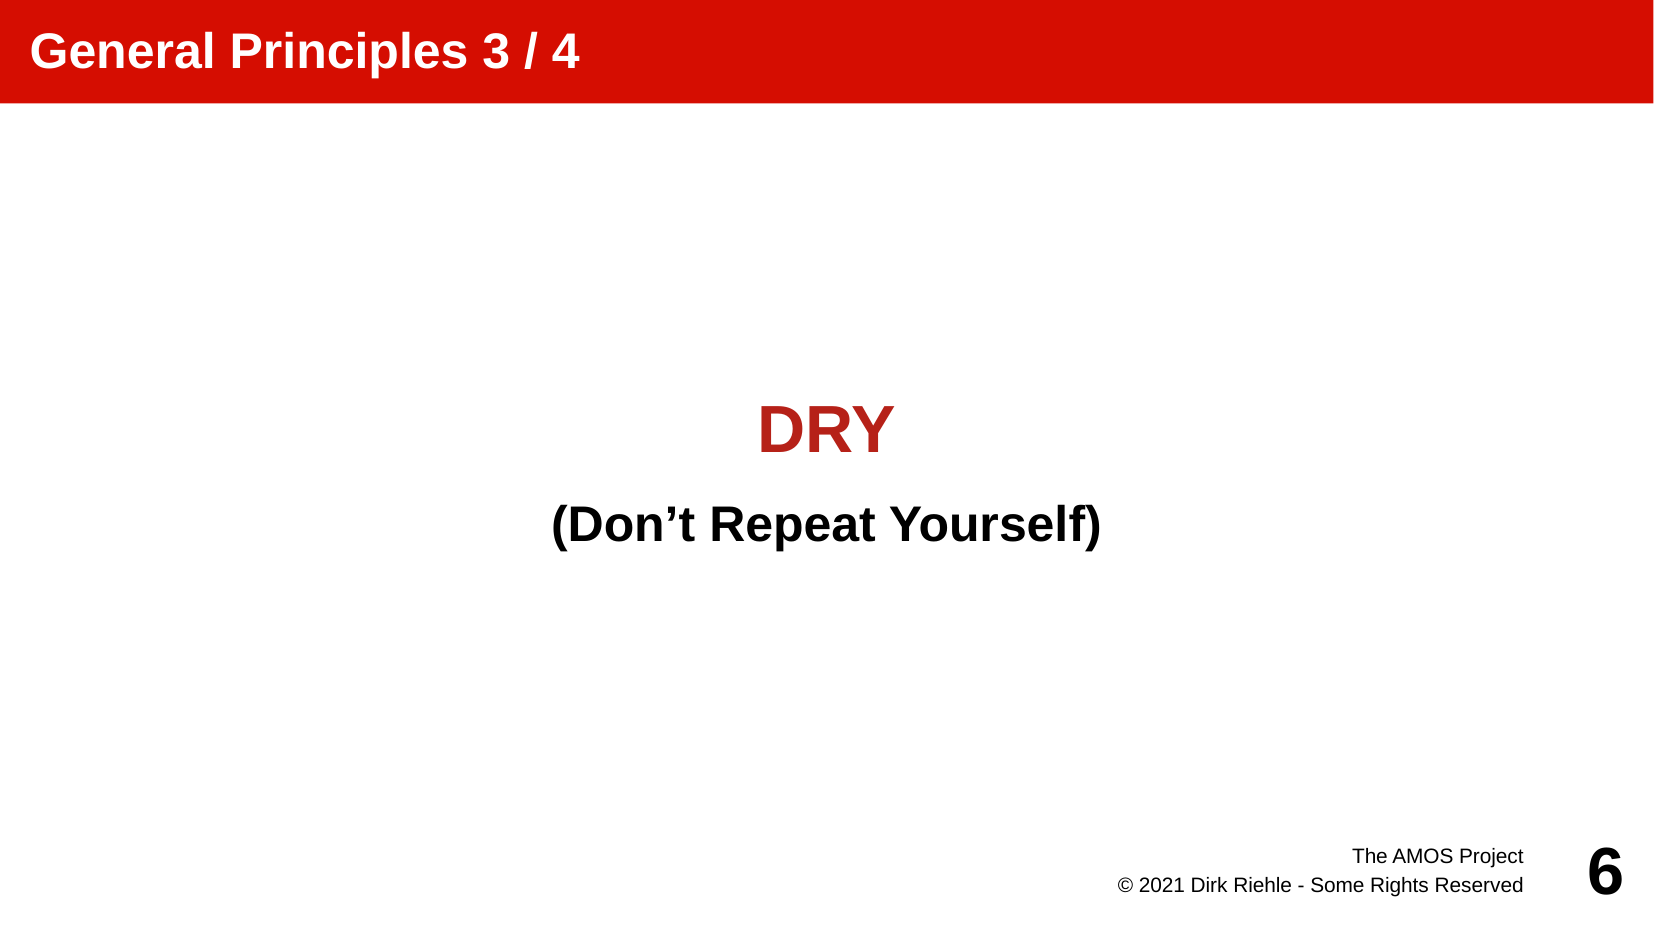

# General Principles 3 / 4
DRY
(Don’t Repeat Yourself)
The AMOS Project
6
© 2021 Dirk Riehle - Some Rights Reserved